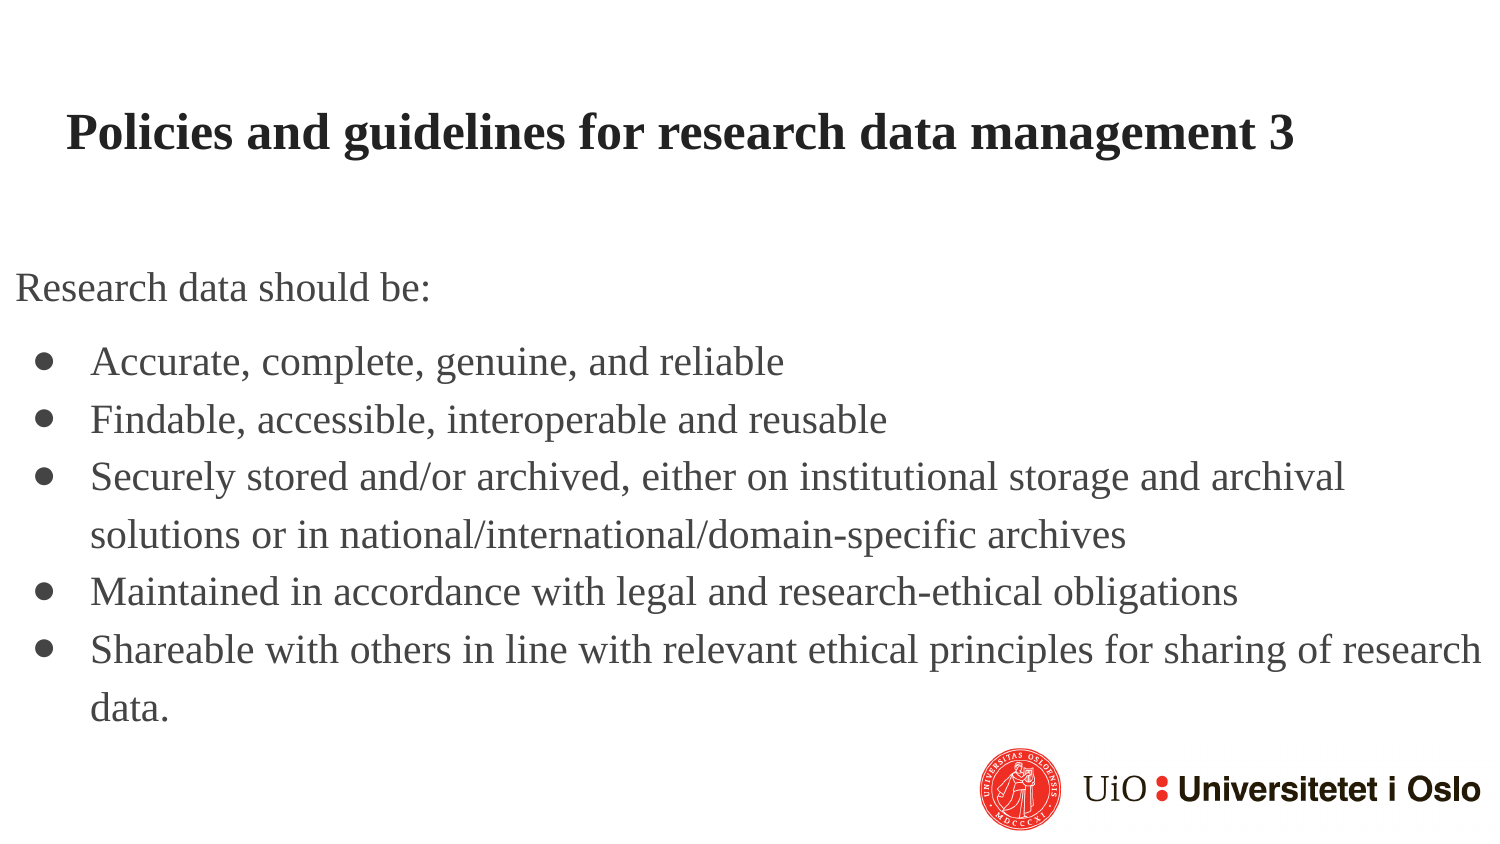

# Policies and guidelines for research data management 3
Research data should be:
Accurate, complete, genuine, and reliable
Findable, accessible, interoperable and reusable
Securely stored and/or archived, either on institutional storage and archival solutions or in national/international/domain-specific archives
Maintained in accordance with legal and research-ethical obligations
Shareable with others in line with relevant ethical principles for sharing of research data.